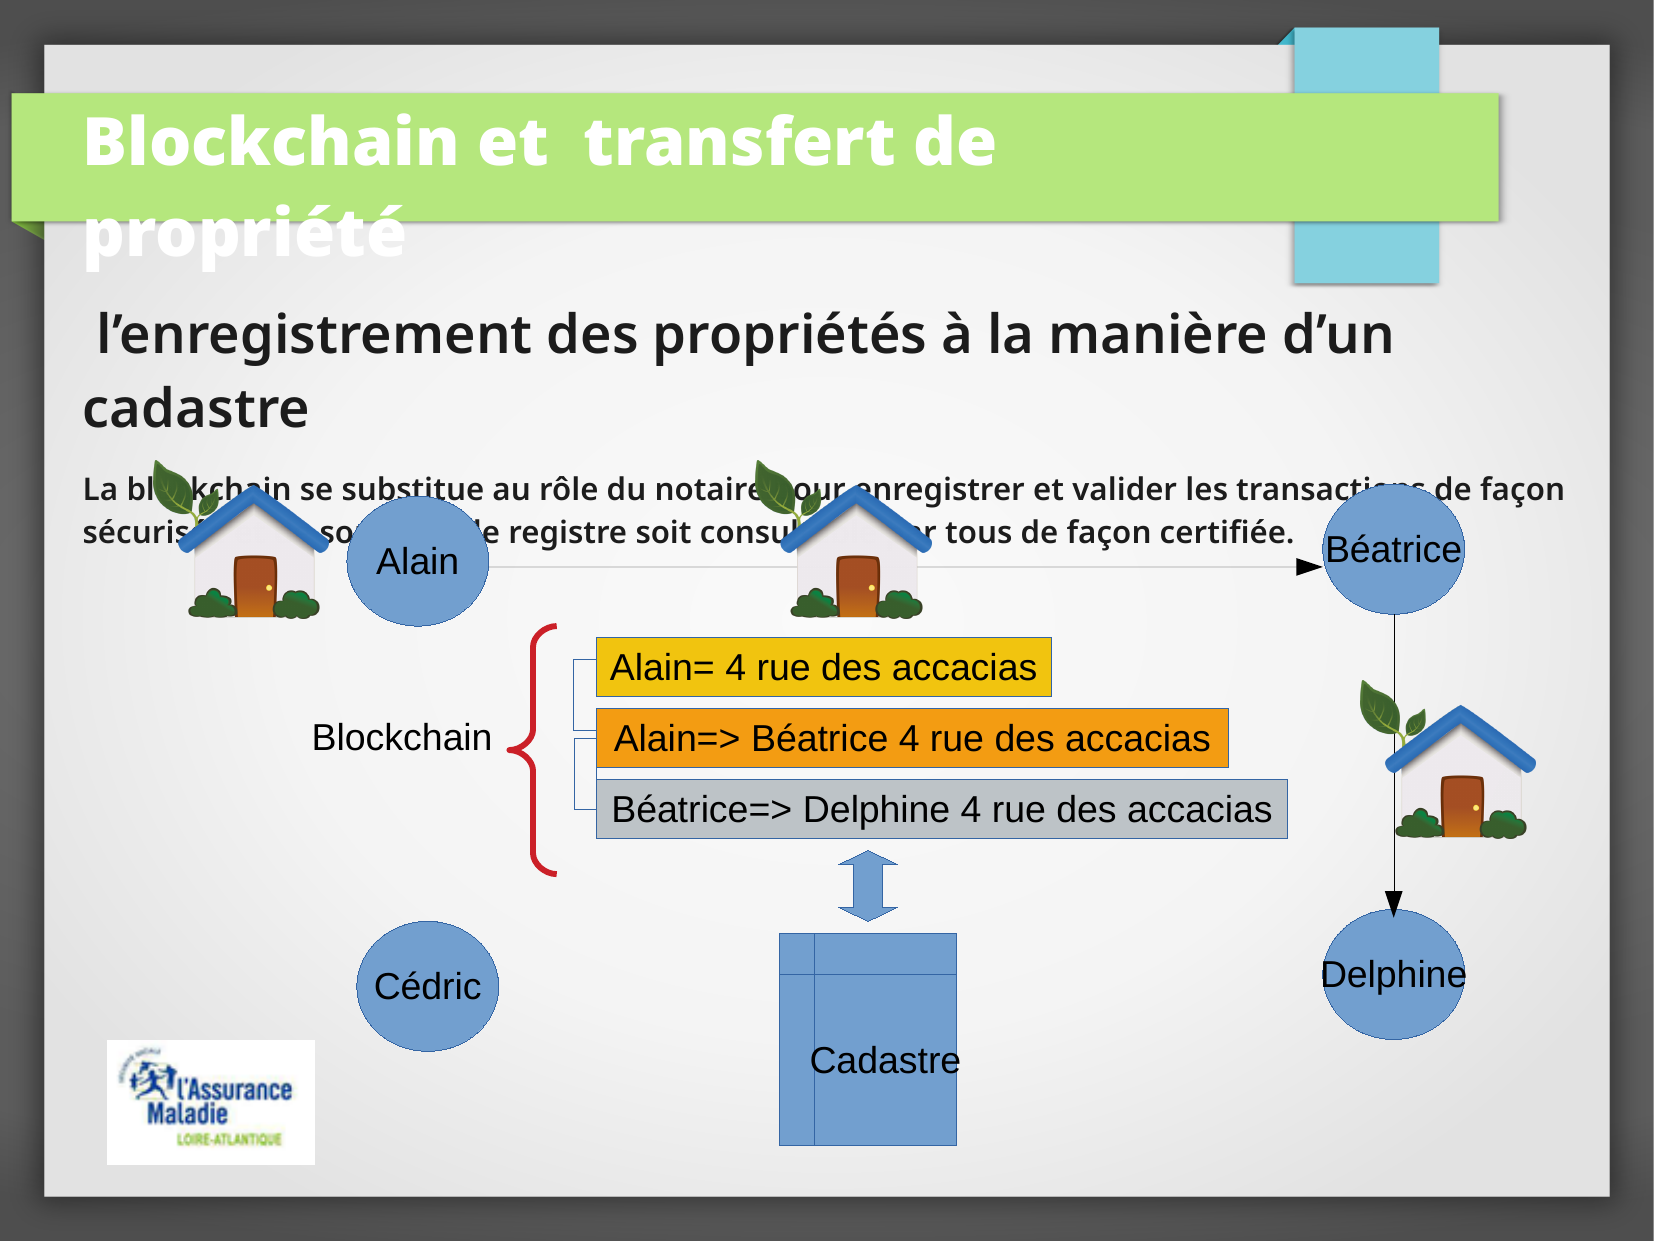

# Blockchain et transfert de propriété
 l’enregistrement des propriétés à la manière d’un cadastre
La blockchain se substitue au rôle du notaire pour enregistrer et valider les transactions de façon sécurisée et de sorte que le registre soit consultable par tous de façon certifiée.
Béatrice
Alain
Alain= 4 rue des accacias
Alain=> Béatrice 4 rue des accacias
Blockchain
Béatrice=> Delphine 4 rue des accacias
Delphine
Cédric
Cadastre